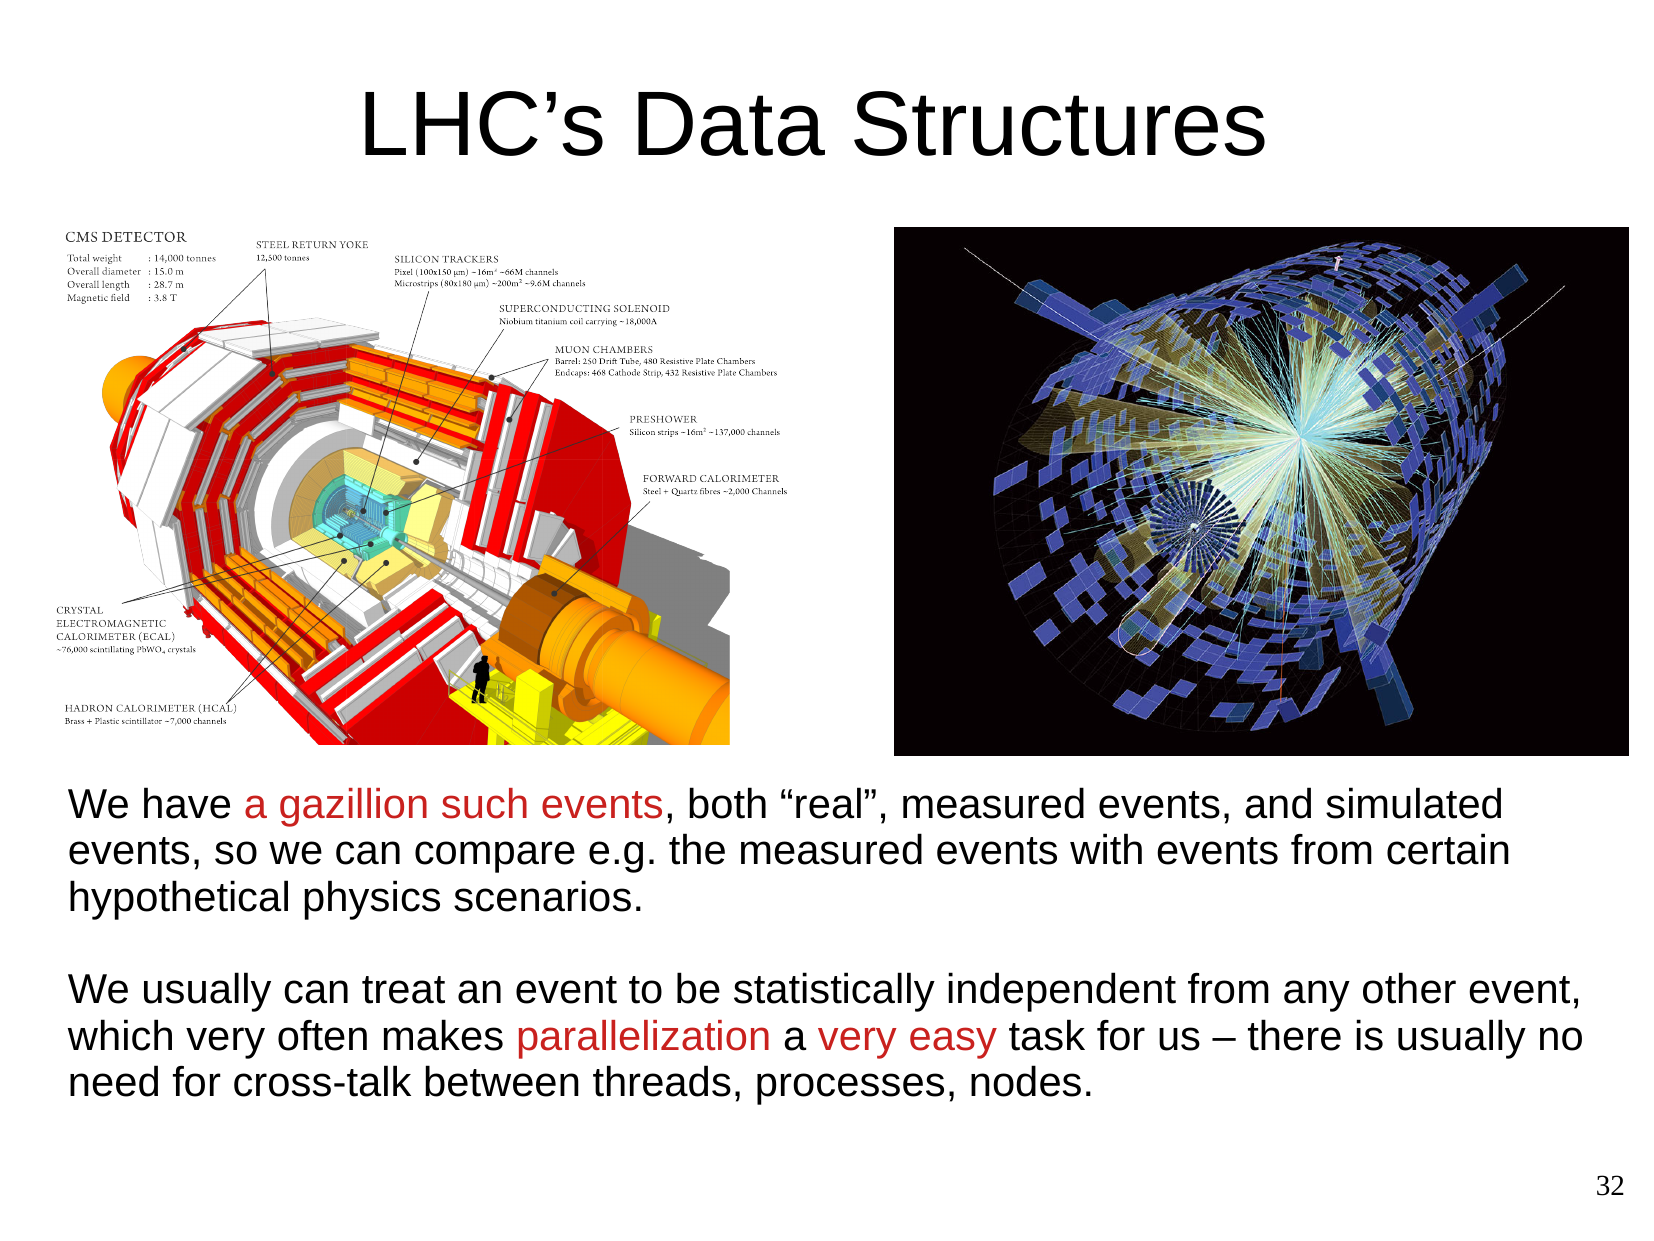

# LHC’s Data Structures
We have a gazillion such events, both “real”, measured events, and simulated events, so we can compare e.g. the measured events with events from certain hypothetical physics scenarios.
We usually can treat an event to be statistically independent from any other event,
which very often makes parallelization a very easy task for us – there is usually no need for cross-talk between threads, processes, nodes.
32